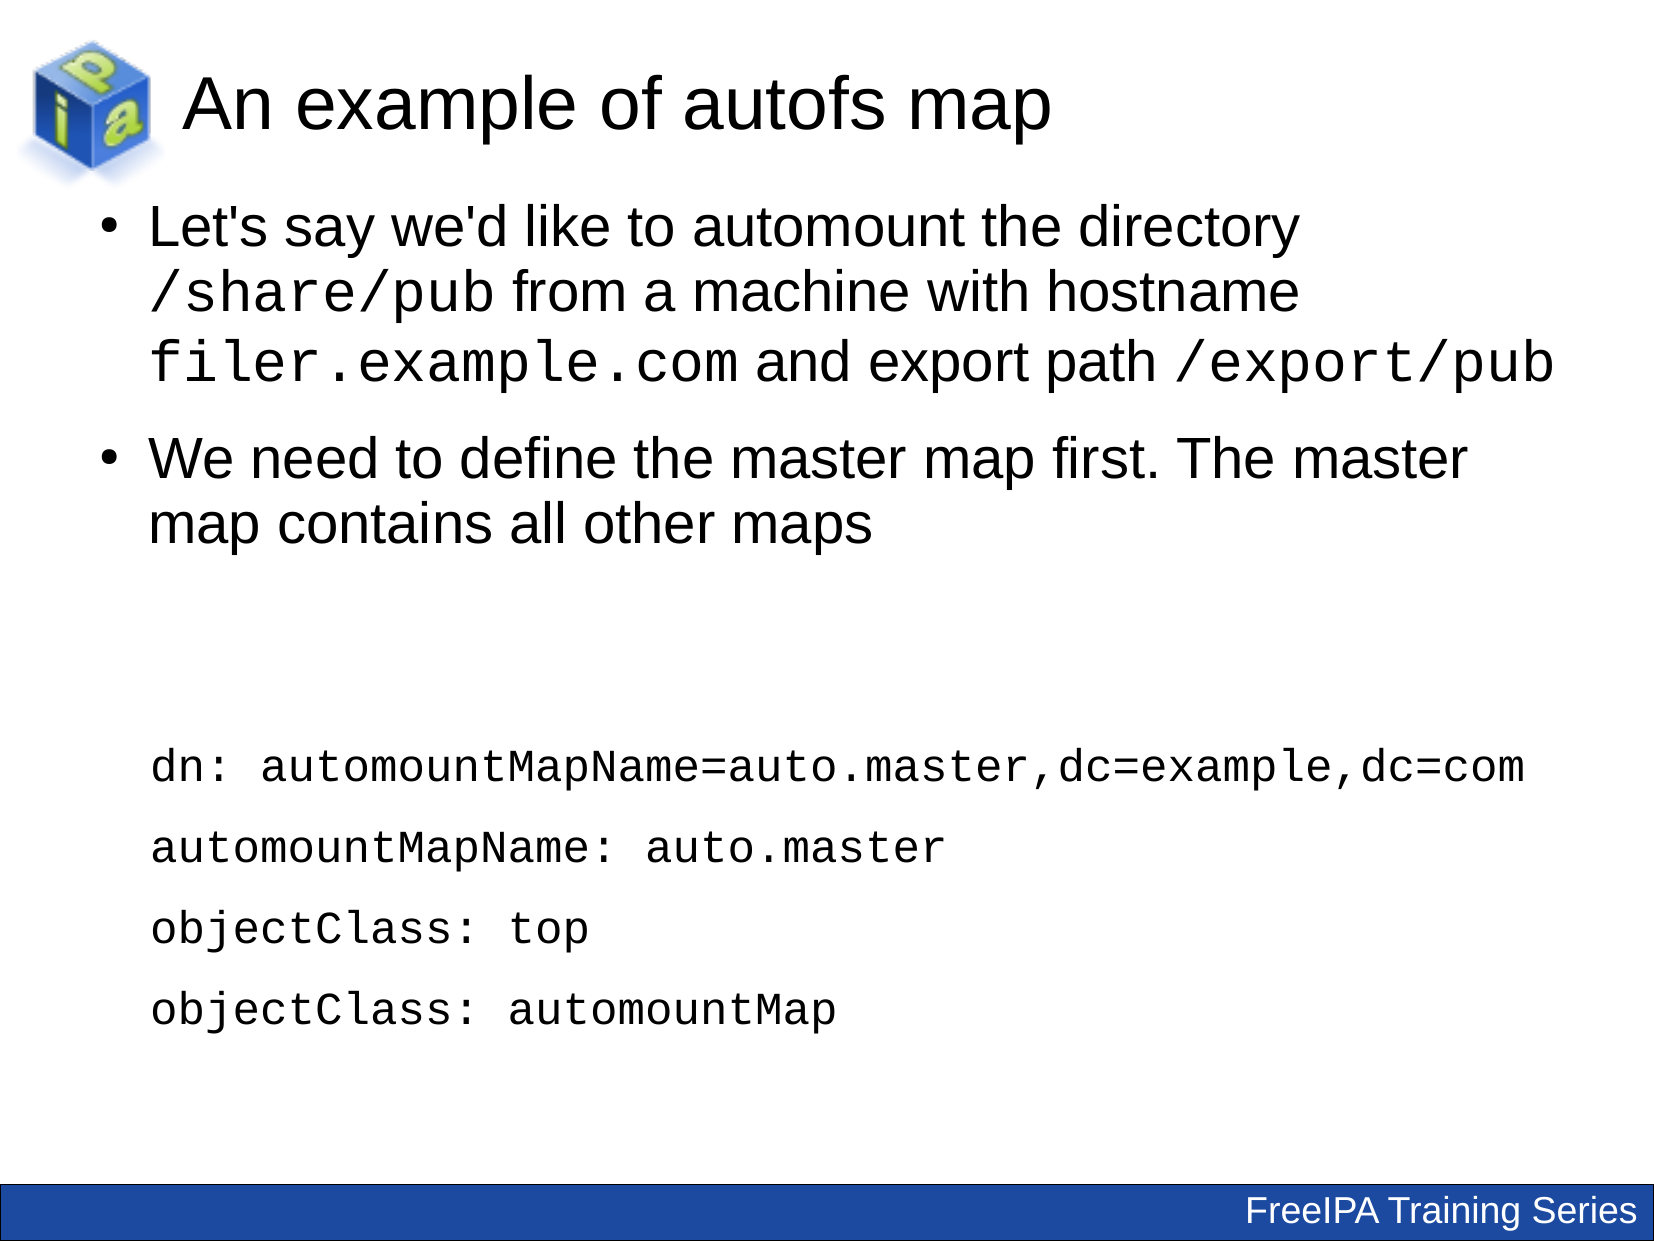

# An example of autofs map
Let's say we'd like to automount the directory /share/pub from a machine with hostname filer.example.com and export path /export/pub
We need to define the master map first. The master map contains all other maps
dn: automountMapName=auto.master,dc=example,dc=com
automountMapName: auto.master
objectClass: top
objectClass: automountMap